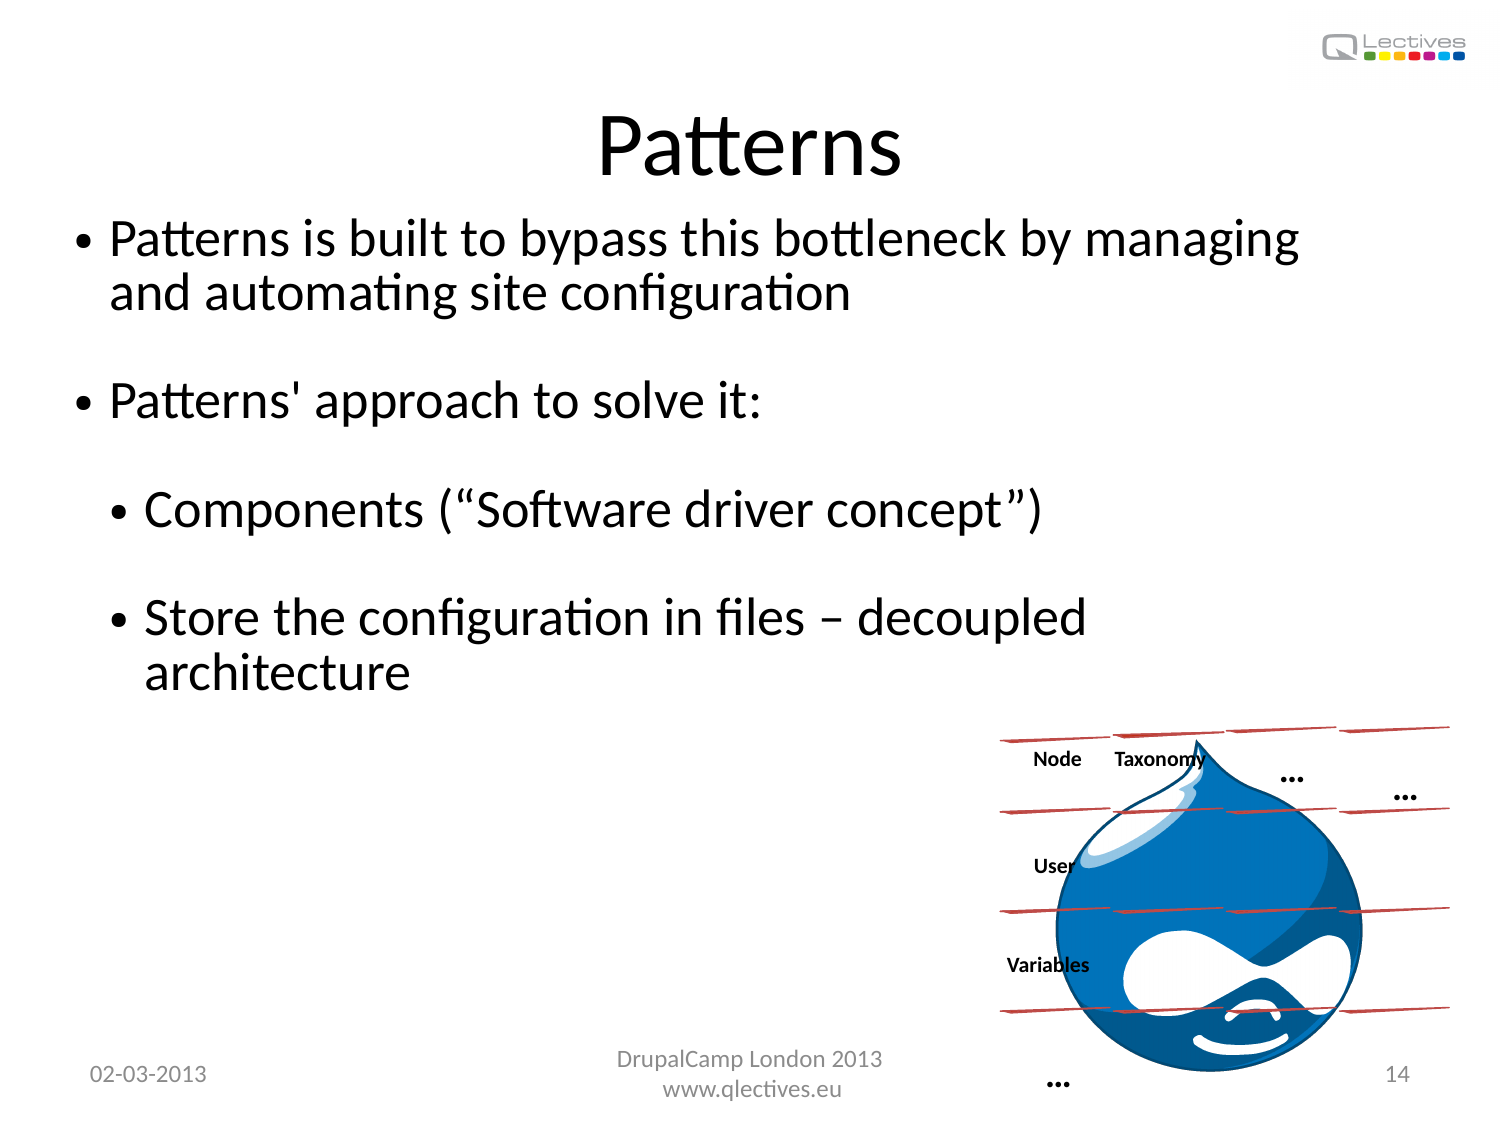

Patterns
Patterns is built to bypass this bottleneck by managing and automating site configuration
Patterns' approach to solve it:
Components (“Software driver concept”)
Store the configuration in files – decoupled architecture
Node
Taxonomy
…
…
User
Variables
02-03-2013
DrupalCamp London 2013
 www.qlectives.eu
…